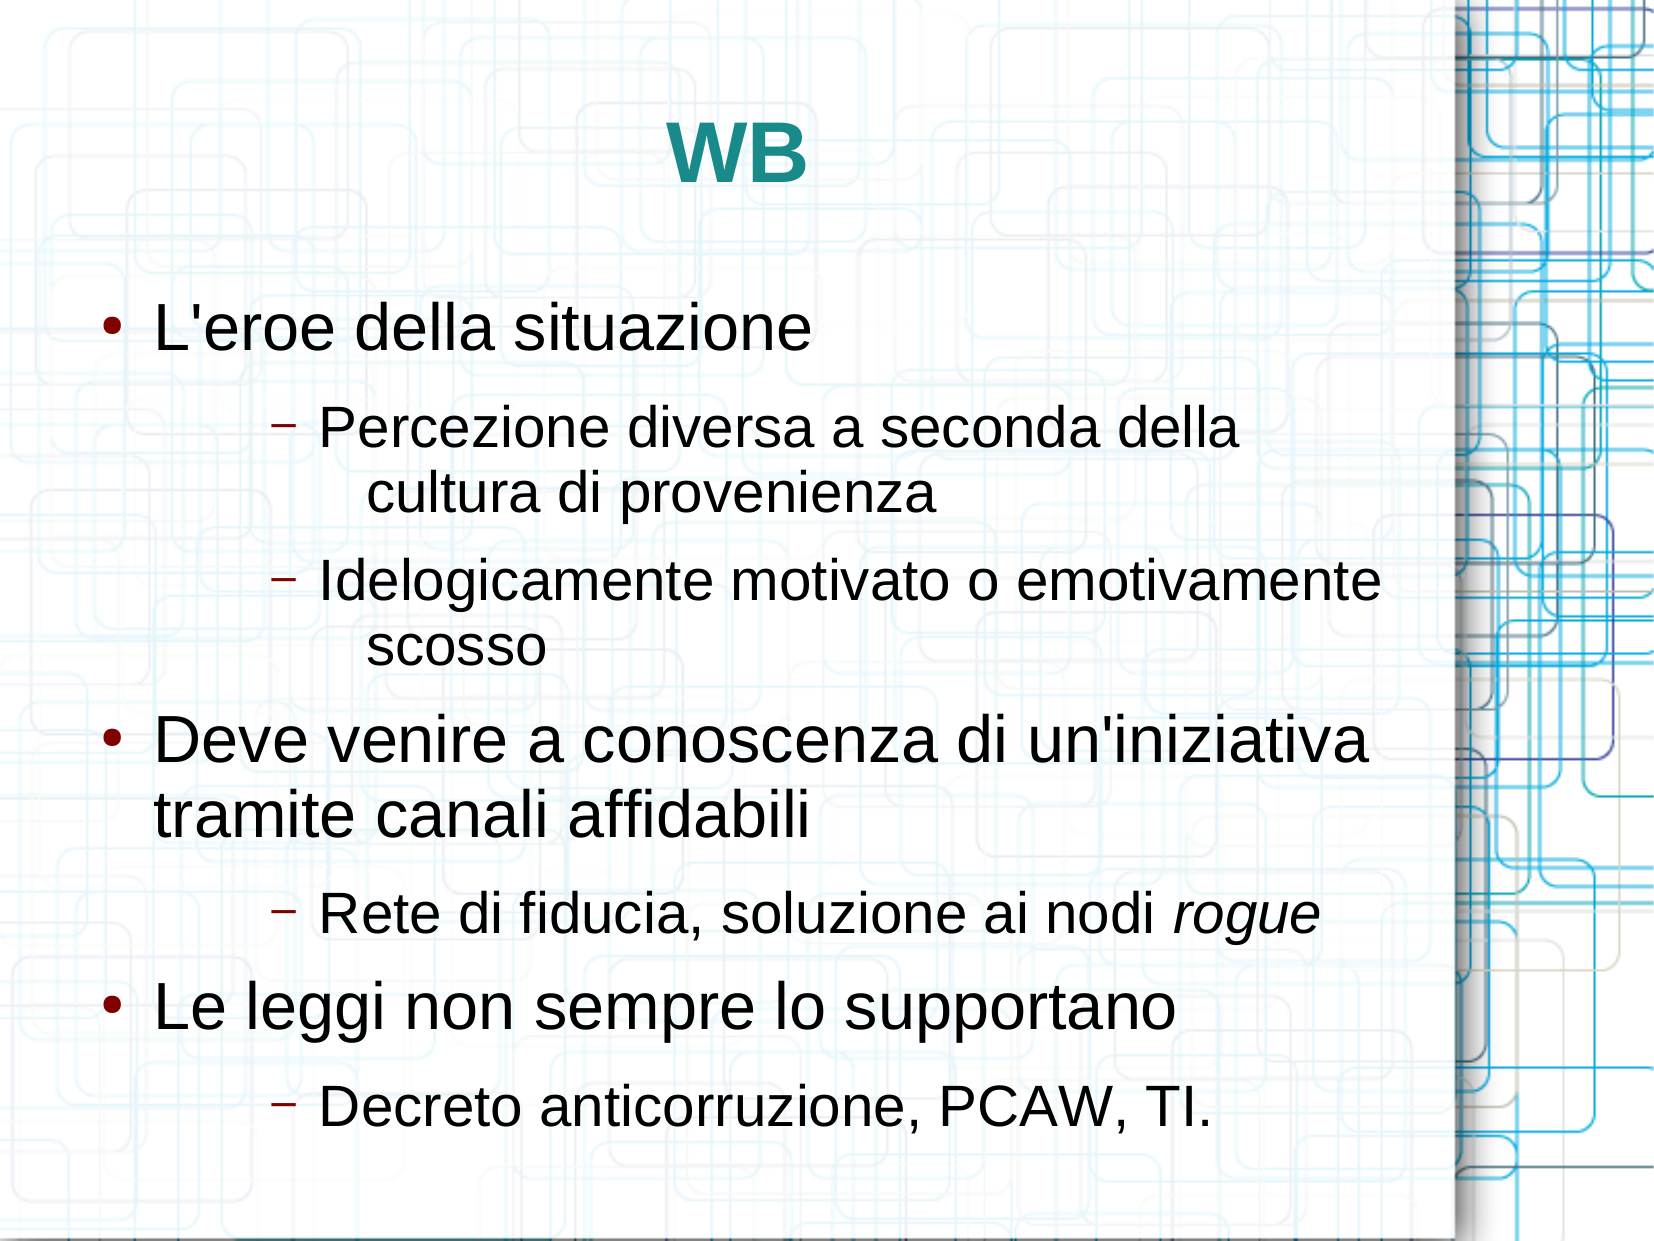

# WB
L'eroe della situazione
Percezione diversa a seconda della cultura di provenienza
Idelogicamente motivato o emotivamente scosso
Deve venire a conoscenza di un'iniziativa tramite canali affidabili
Rete di fiducia, soluzione ai nodi rogue
Le leggi non sempre lo supportano
Decreto anticorruzione, PCAW, TI.